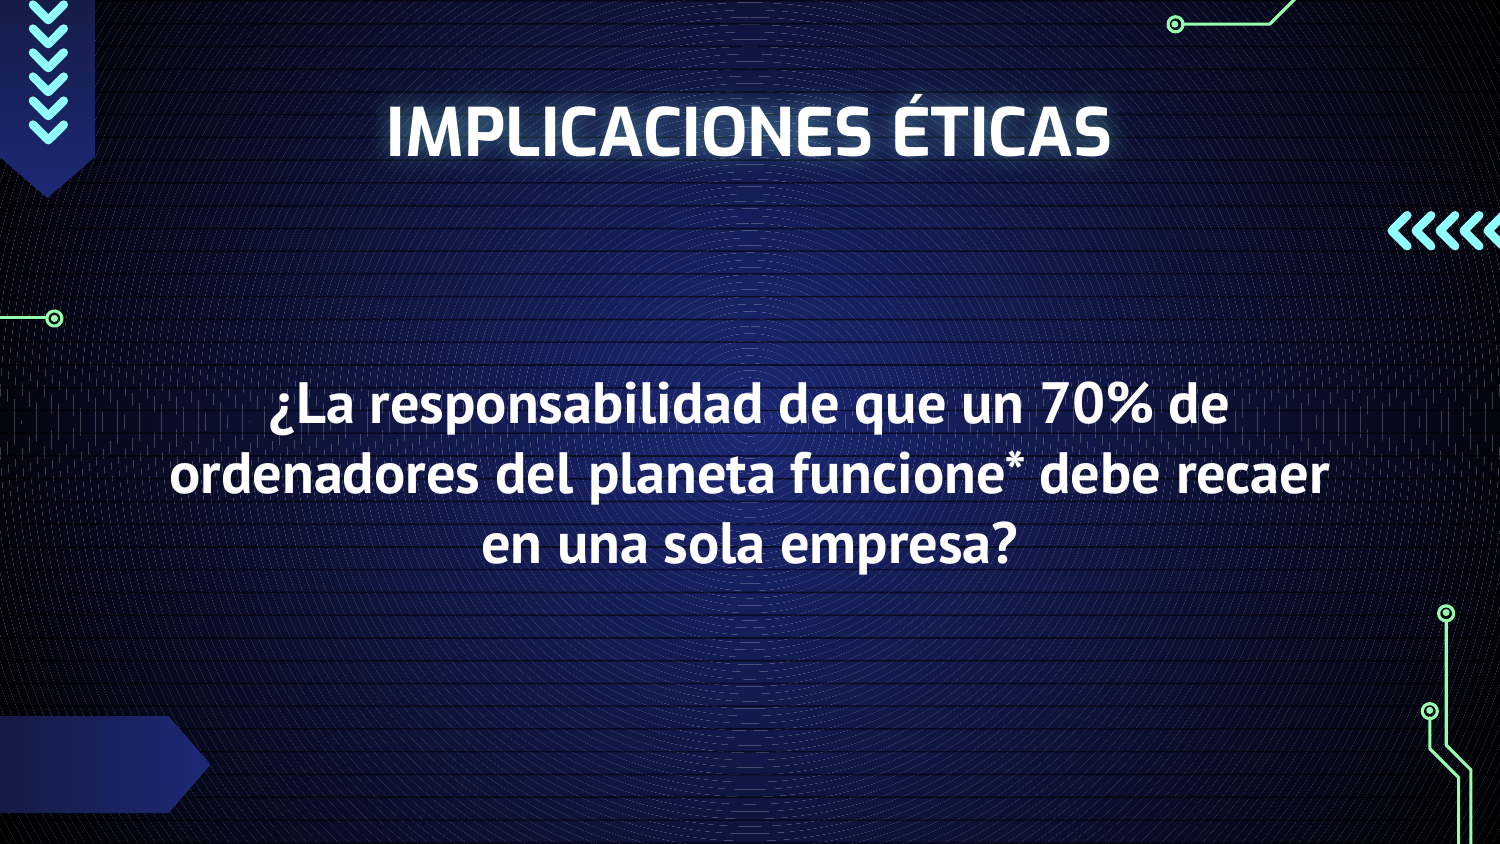

# IMPLICACIONES ÉTICAS
¿La responsabilidad de que un 70% de ordenadores del planeta funcione* debe recaer en una sola empresa?